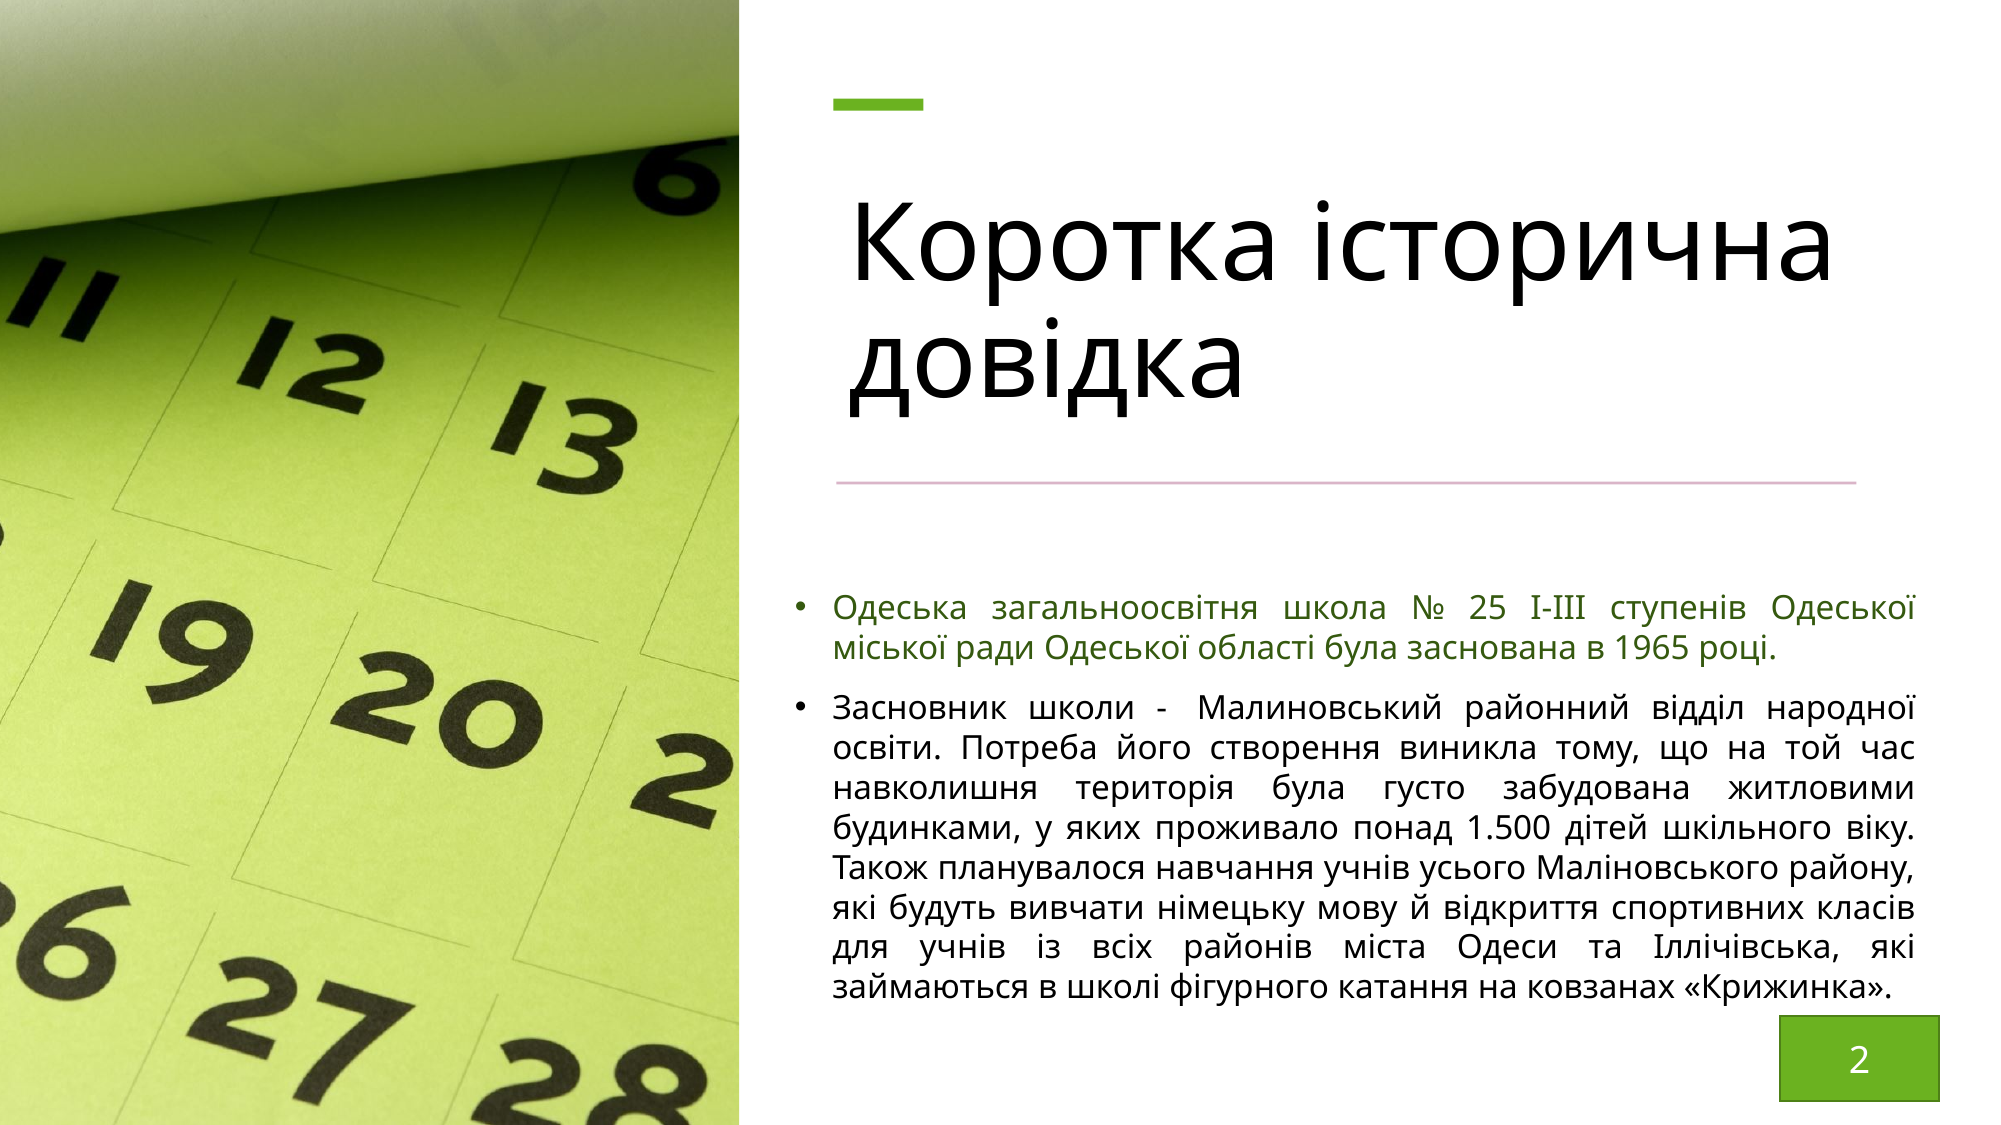

# Коротка історична довідка
Одеська загальноосвітня школа № 25 І-ІІІ ступенів Одеської міської ради Одеської області була заснована в 1965 році.
Засновник школи -  Малиновський районний відділ народної освіти. Потреба його створення виникла тому, що на той час навколишня територія була густо забудована житловими будинками, у яких проживало понад 1.500 дітей шкільного віку. Також планувалося навчання учнів усього Маліновського району, які будуть вивчати німецьку мову й відкриття спортивних класів для учнів із всіх районів міста Одеси та Іллічівська, які займаються в школі фігурного катання на ковзанах «Крижинка».
2